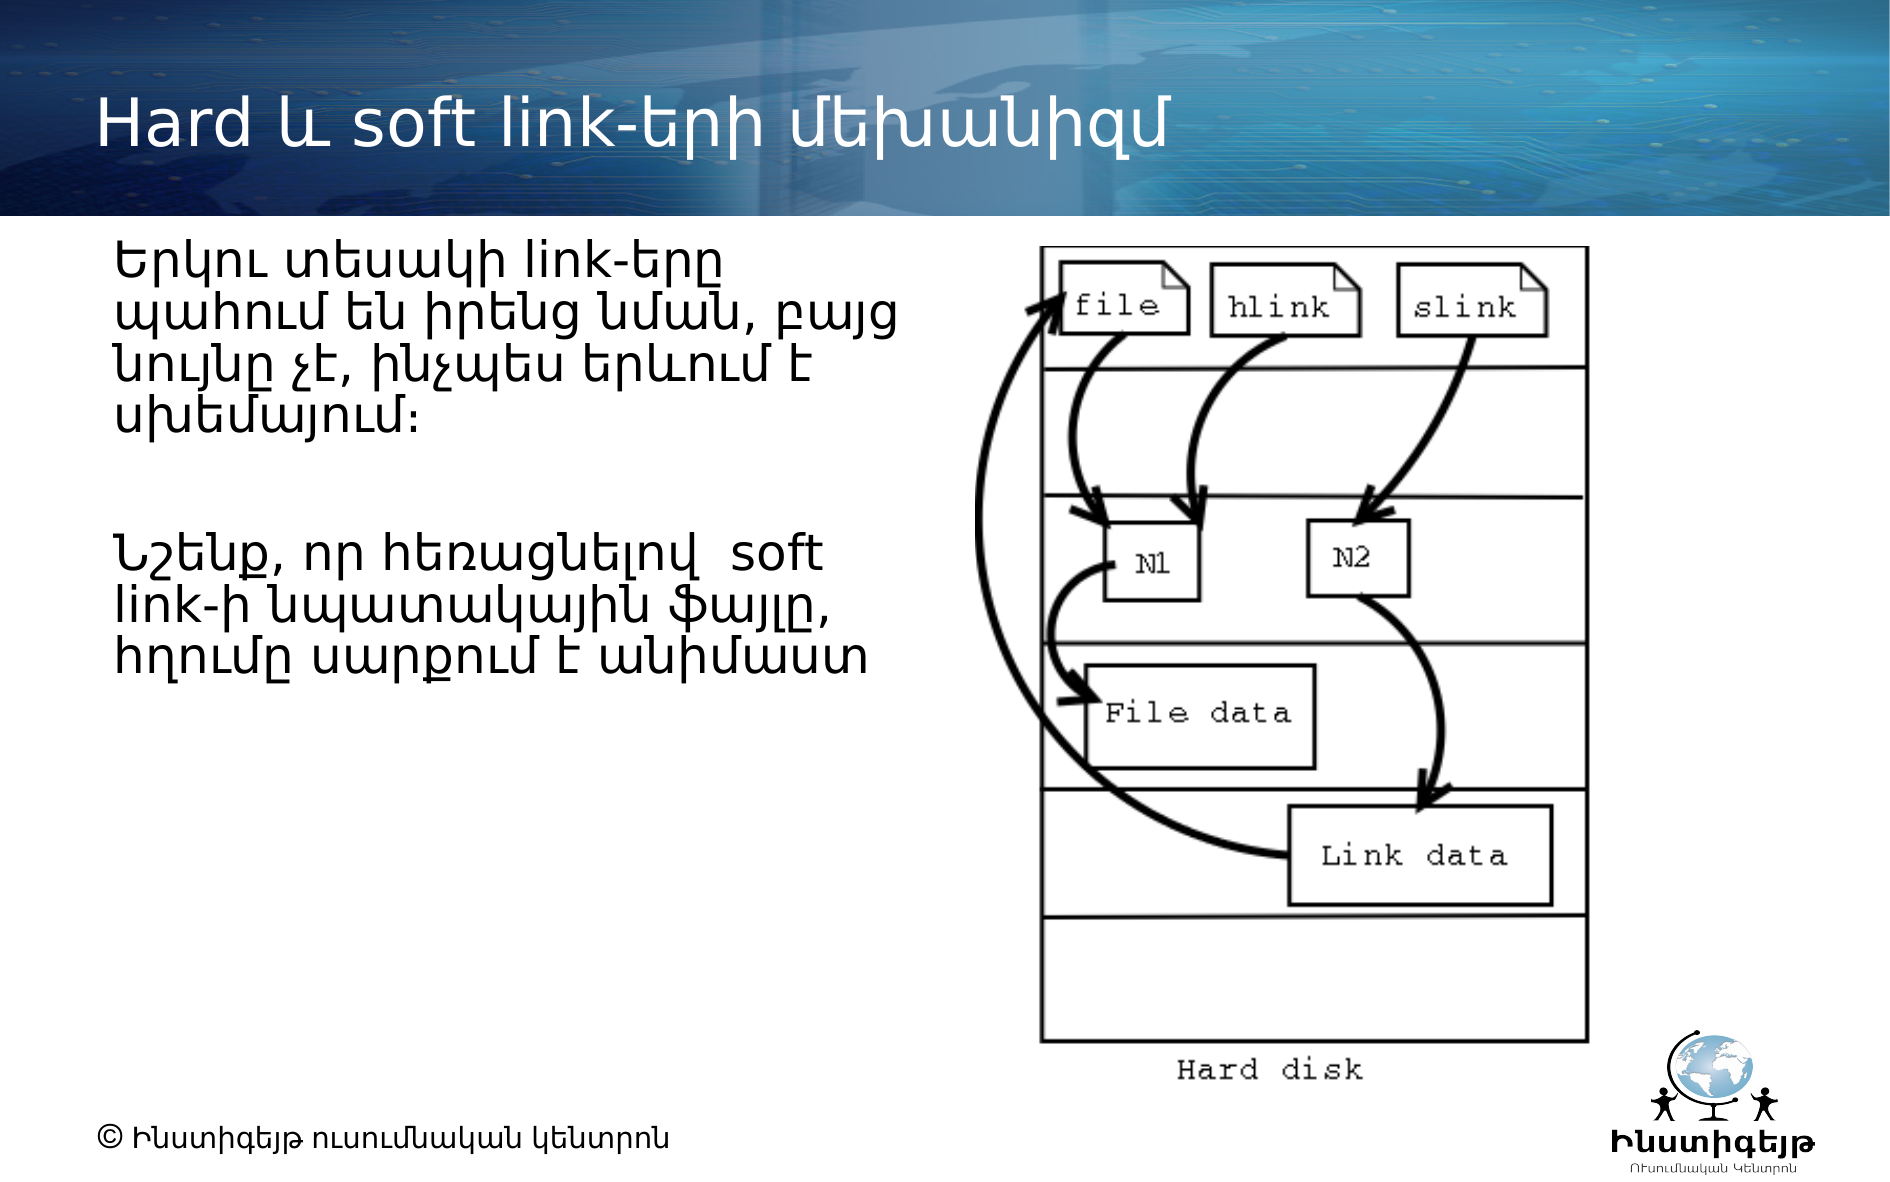

# Hard և soft link-երի մեխանիզմ
Երկու տեսակի link-երը պահում են իրենց նման, բայց նույնը չէ, ինչպես երևում է սխեմայում։
Նշենք, որ հեռացնելով soft link-ի նպատակային ֆայլը, հղումը սարքում է անիմաստ